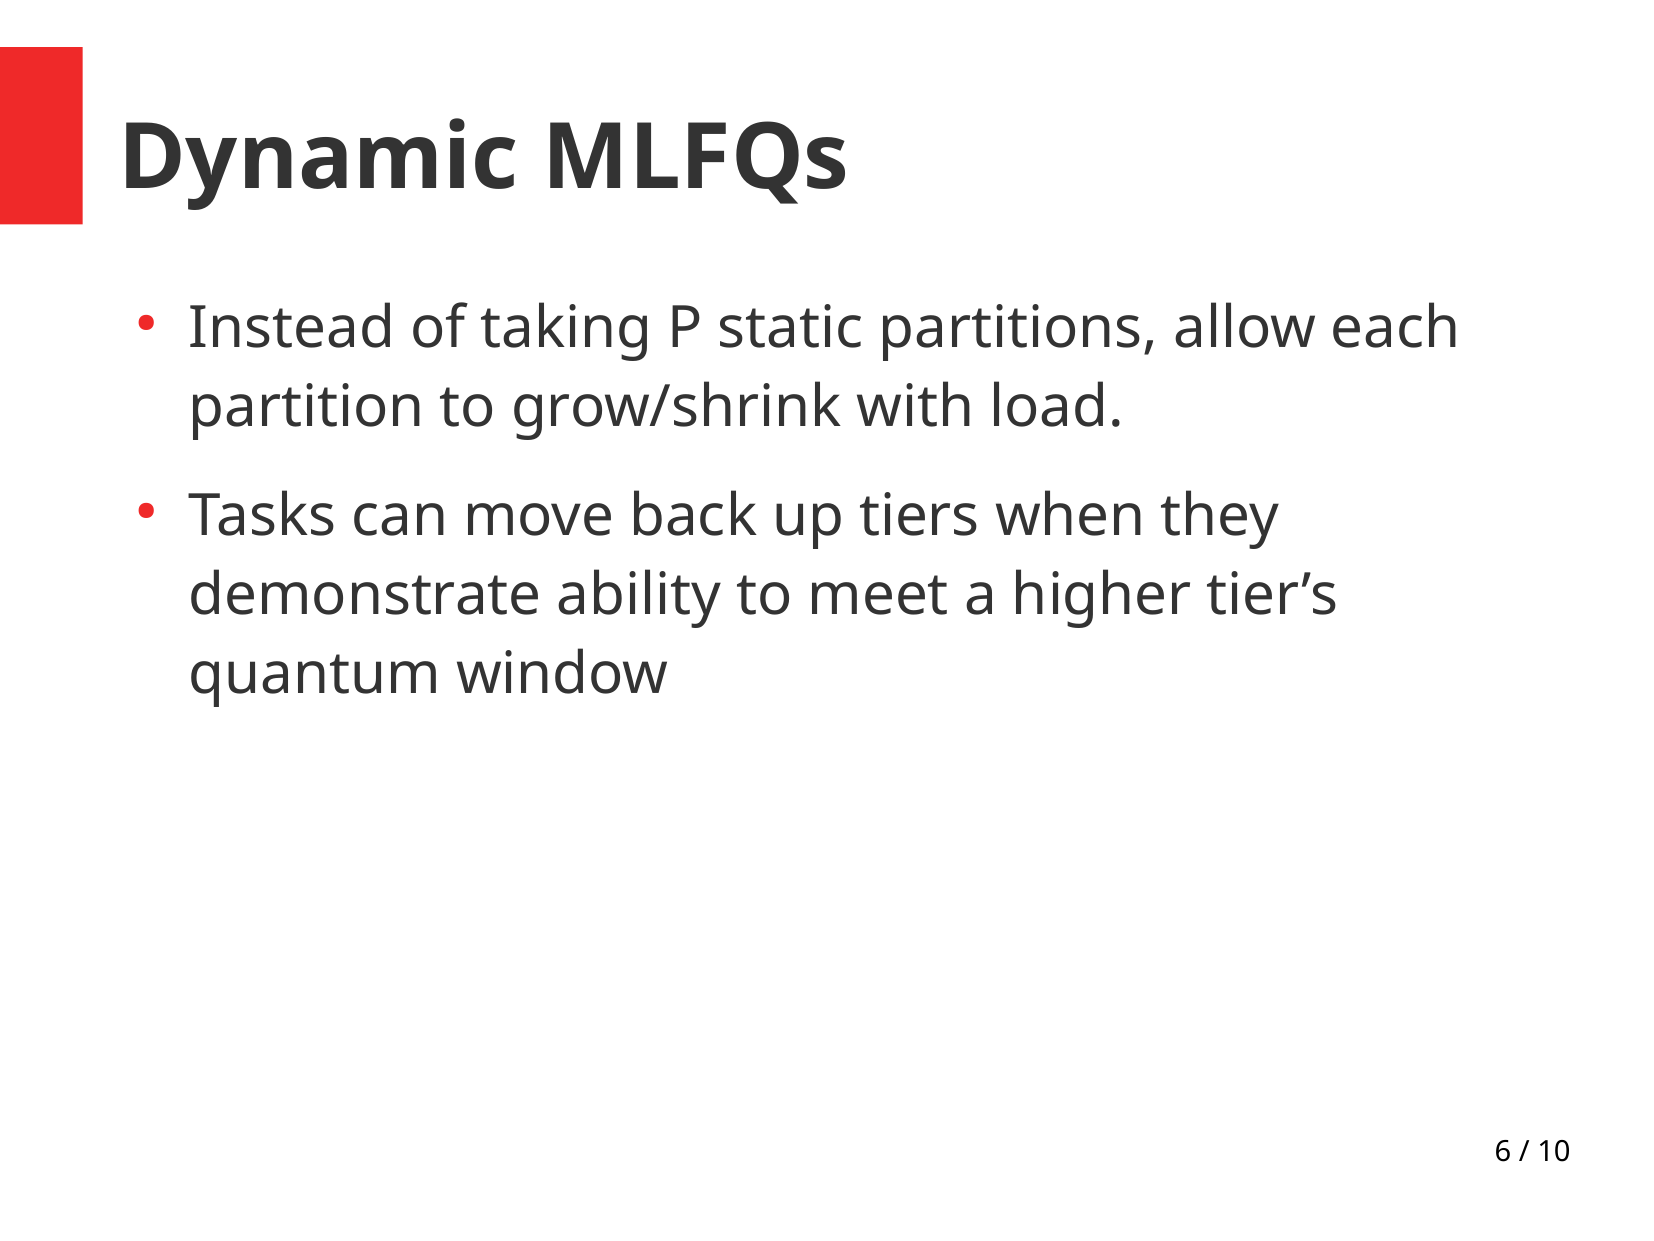

# Dynamic MLFQs
Instead of taking P static partitions, allow each partition to grow/shrink with load.
Tasks can move back up tiers when they demonstrate ability to meet a higher tier’s quantum window
6